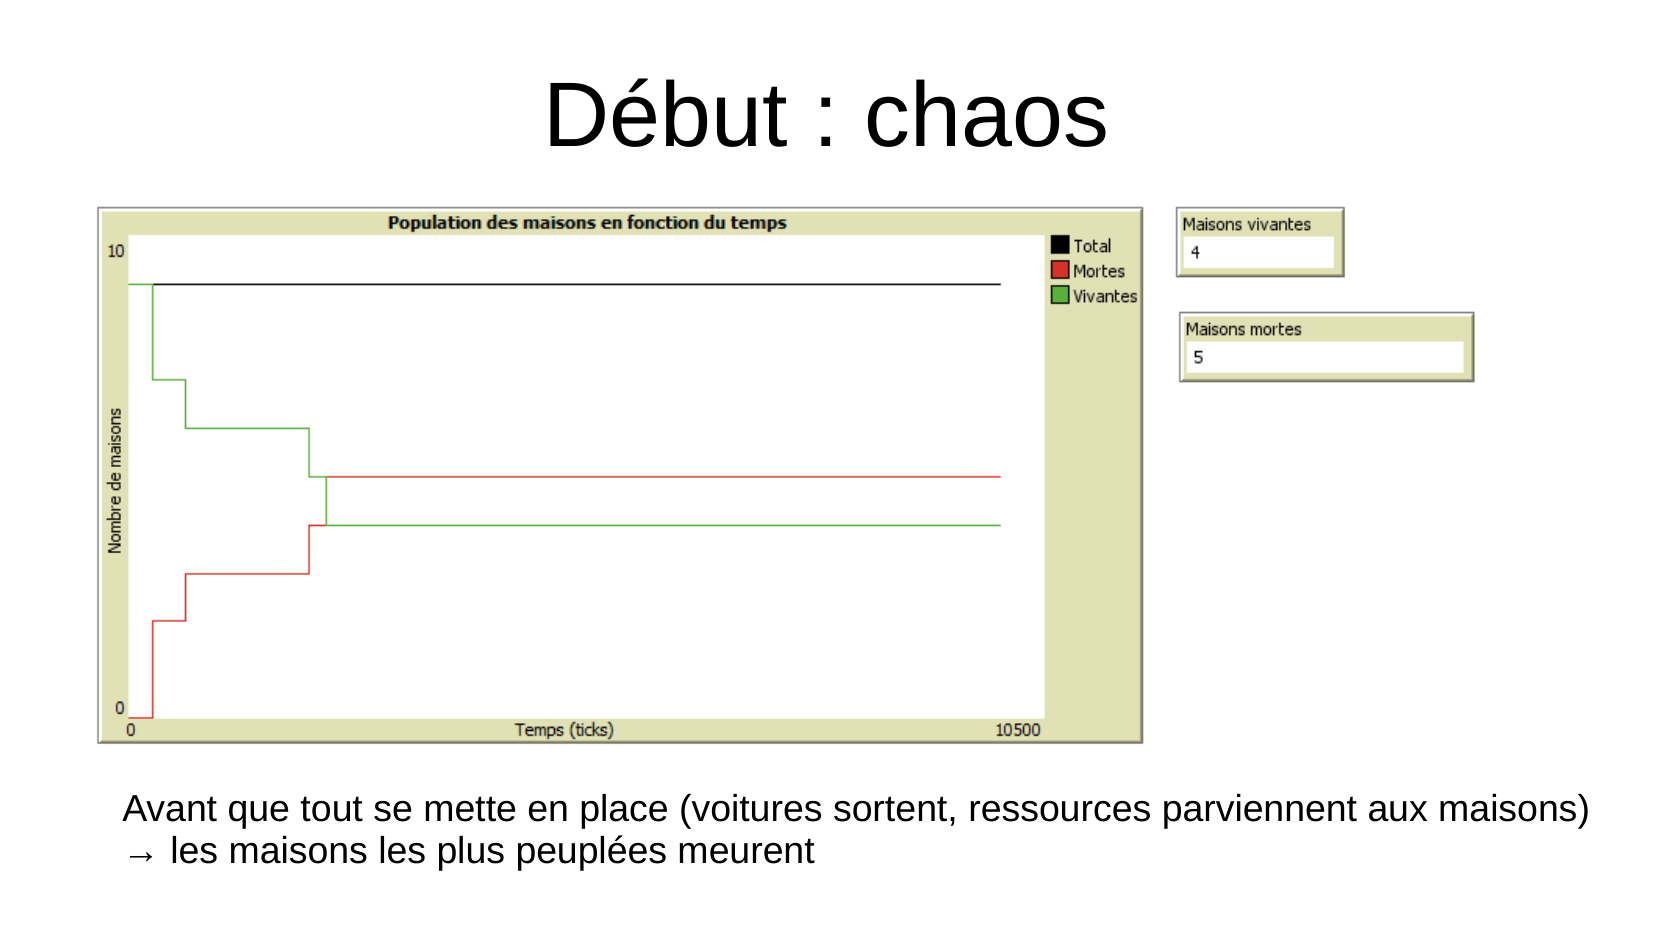

# Début : chaos
Avant que tout se mette en place (voitures sortent, ressources parviennent aux maisons)
→ les maisons les plus peuplées meurent